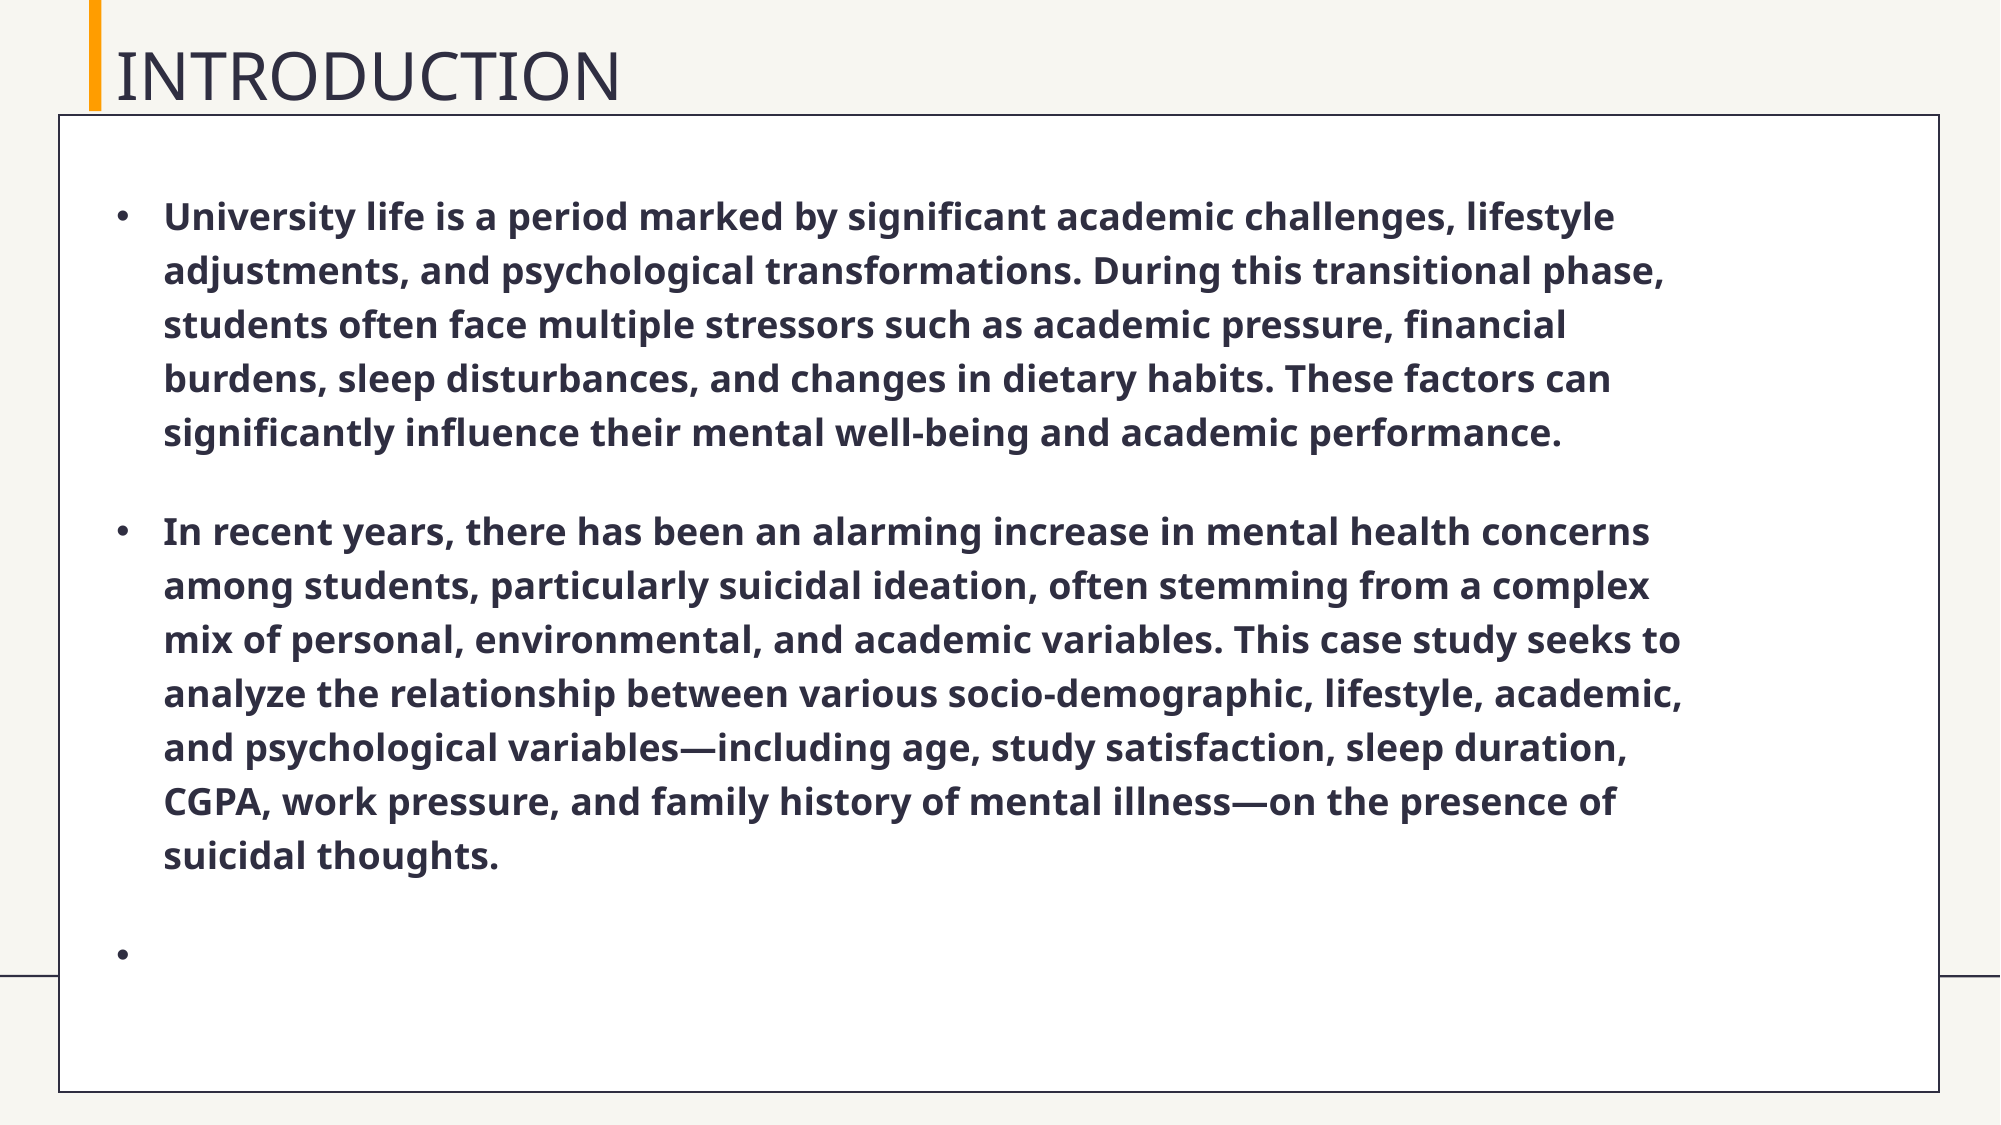

INTRODUCTION
University life is a period marked by significant academic challenges, lifestyle adjustments, and psychological transformations. During this transitional phase, students often face multiple stressors such as academic pressure, financial burdens, sleep disturbances, and changes in dietary habits. These factors can significantly influence their mental well-being and academic performance.
In recent years, there has been an alarming increase in mental health concerns among students, particularly suicidal ideation, often stemming from a complex mix of personal, environmental, and academic variables. This case study seeks to analyze the relationship between various socio-demographic, lifestyle, academic, and psychological variables—including age, study satisfaction, sleep duration, CGPA, work pressure, and family history of mental illness—on the presence of suicidal thoughts.